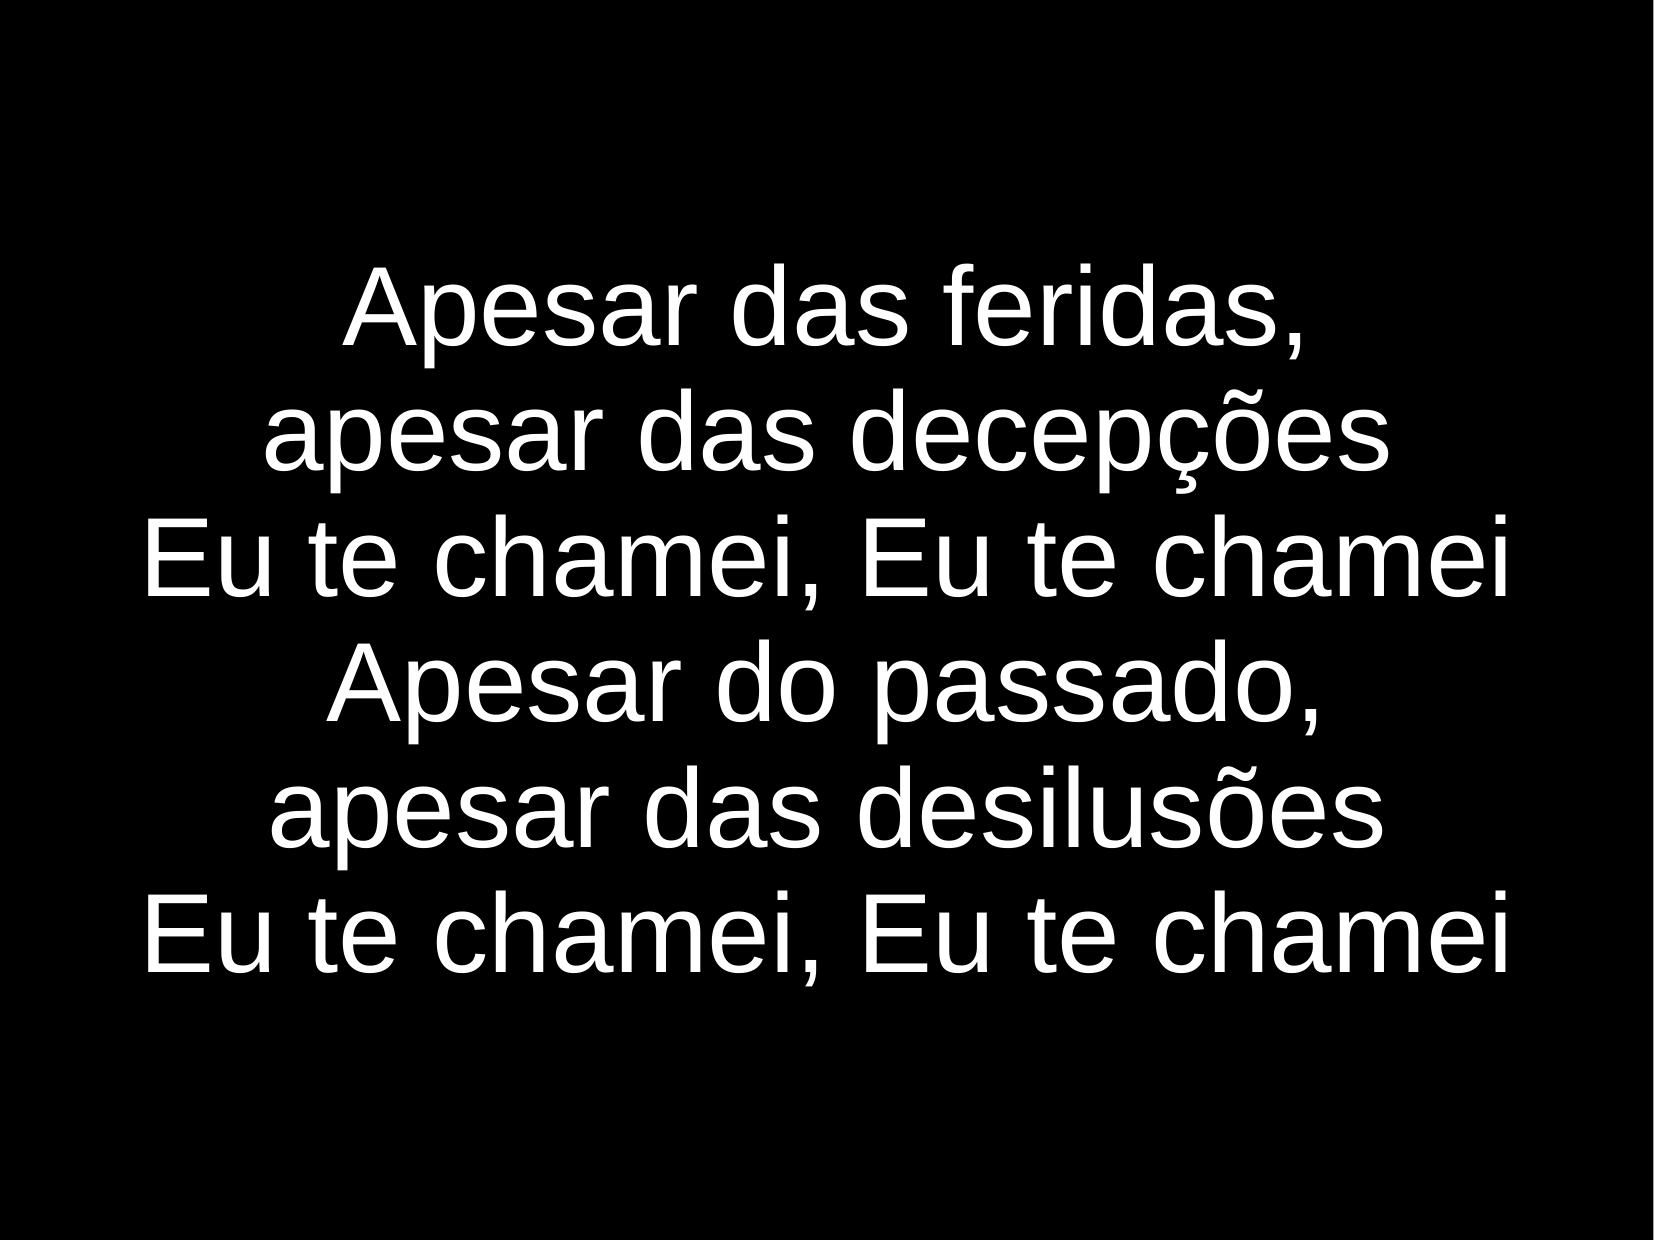

# Apesar das feridas,
apesar das decepções
Eu te chamei, Eu te chamei
Apesar do passado,
apesar das desilusões
Eu te chamei, Eu te chamei